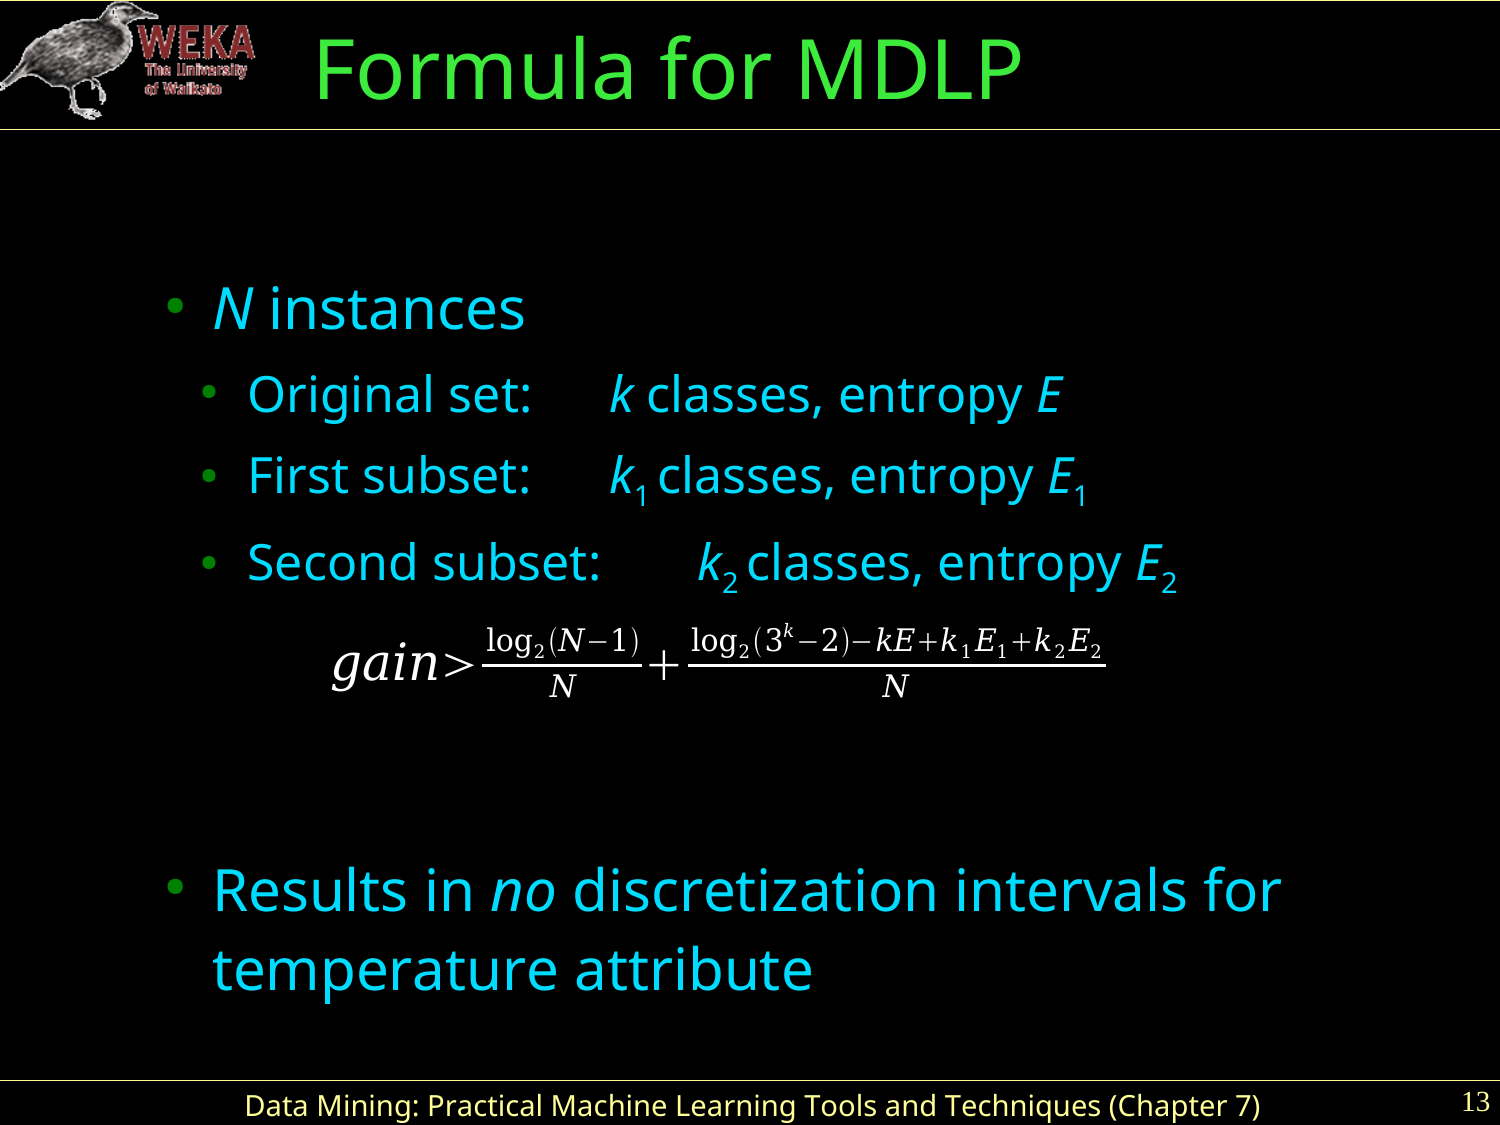

# Formula for MDLP
N instances
Original set:	k classes, entropy E
First subset:	k1 classes, entropy E1
Second subset:	k2 classes, entropy E2
Results in no discretization intervals for temperature attribute
Data Mining: Practical Machine Learning Tools and Techniques (Chapter 7)
13